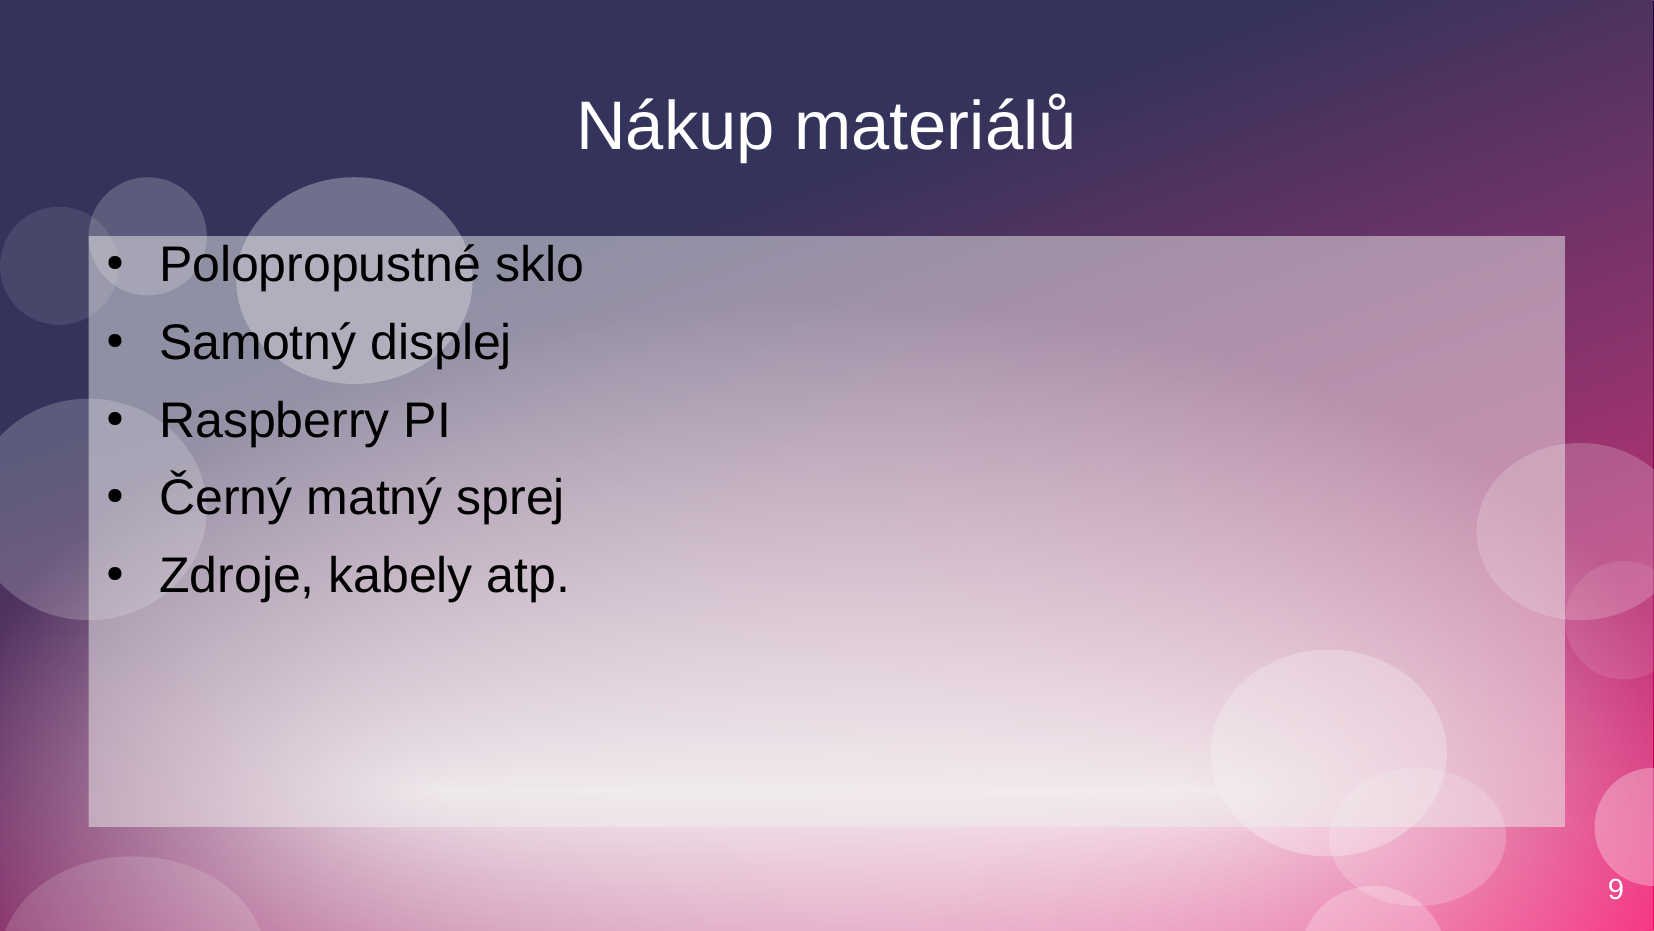

# Nákup materiálů
Polopropustné sklo
Samotný displej
Raspberry PI
Černý matný sprej
Zdroje, kabely atp.